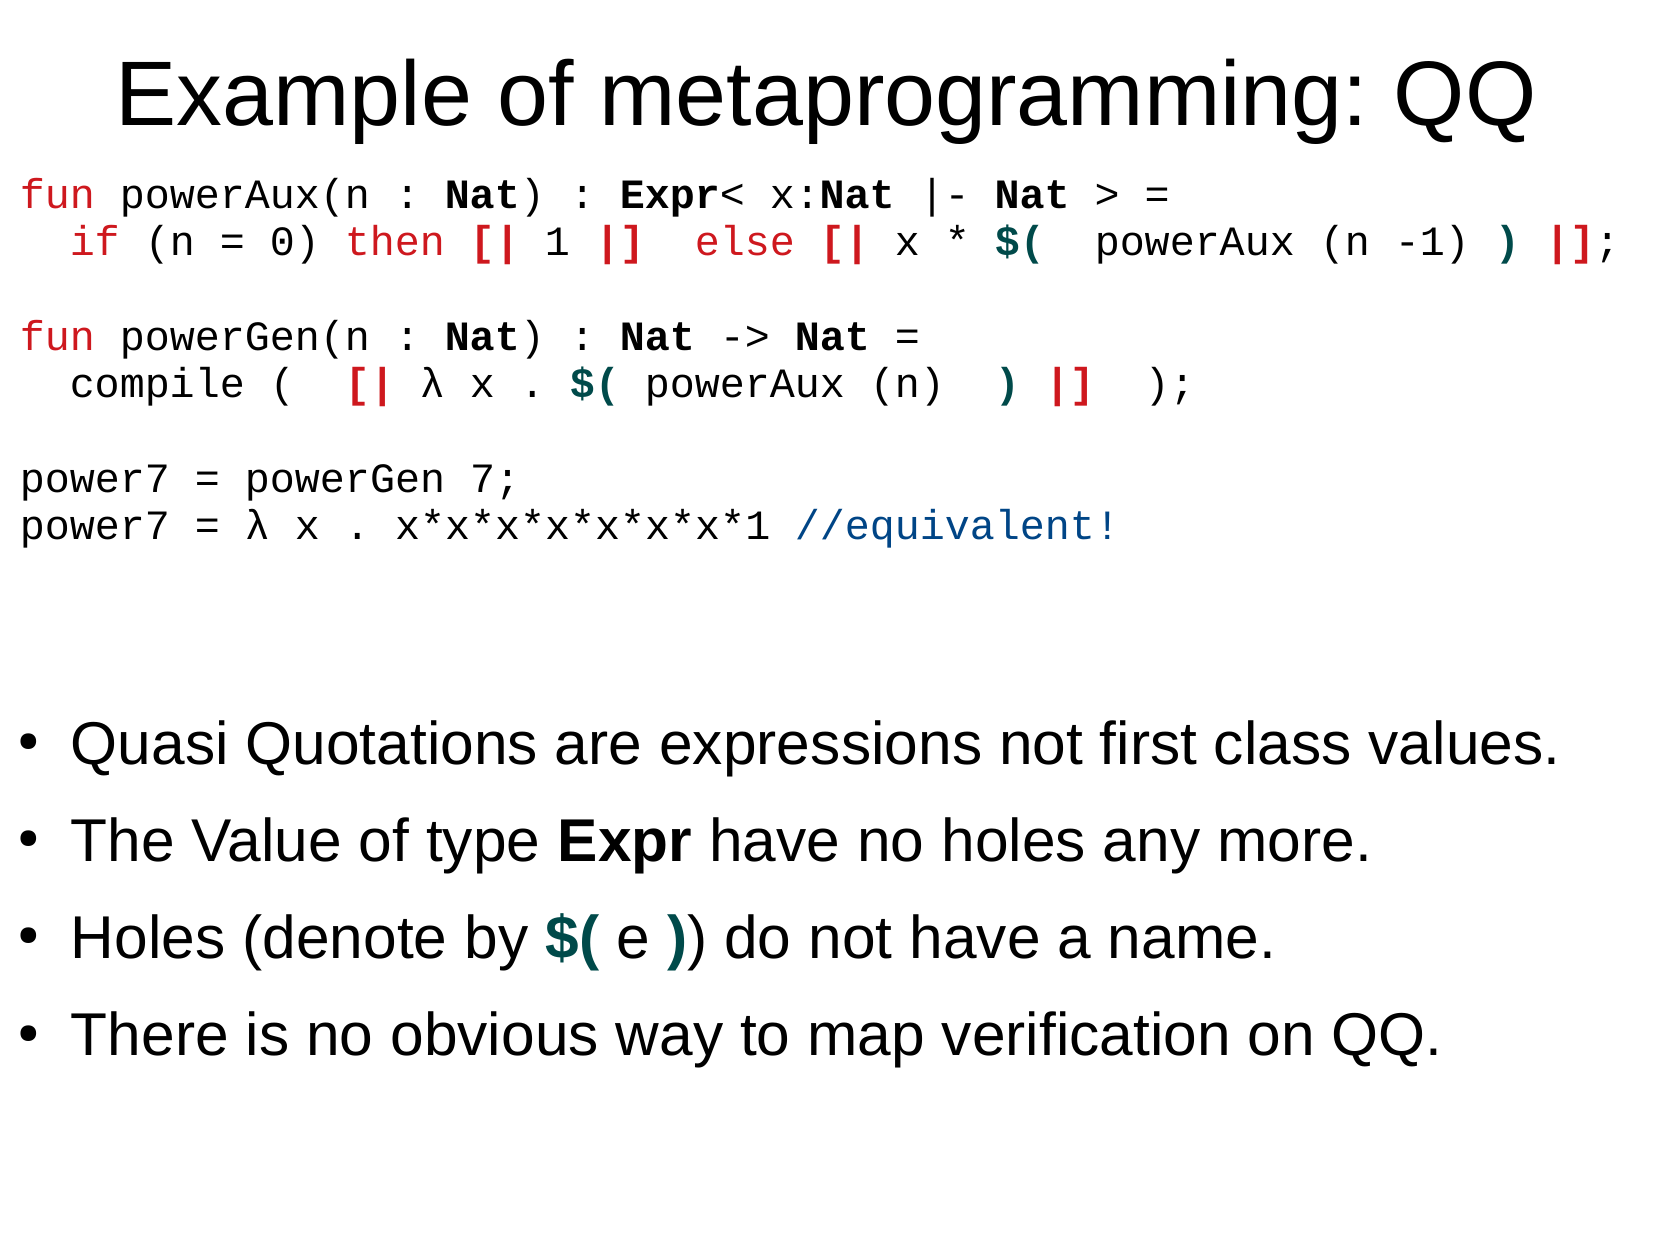

# Example of metaprogramming: QQ
fun powerAux(n : Nat) : Expr< x:Nat |- Nat > =
 if (n = 0) then [| 1 |] else [| x * $( powerAux (n -1) ) |];
fun powerGen(n : Nat) : Nat -> Nat =
 compile ( [| λ x . $( powerAux (n) ) |] );
power7 = powerGen 7;
power7 = λ x . x*x*x*x*x*x*x*1 //equivalent!
Quasi Quotations are expressions not first class values.
The Value of type Expr have no holes any more.
Holes (denote by $( e )) do not have a name.
There is no obvious way to map verification on QQ.